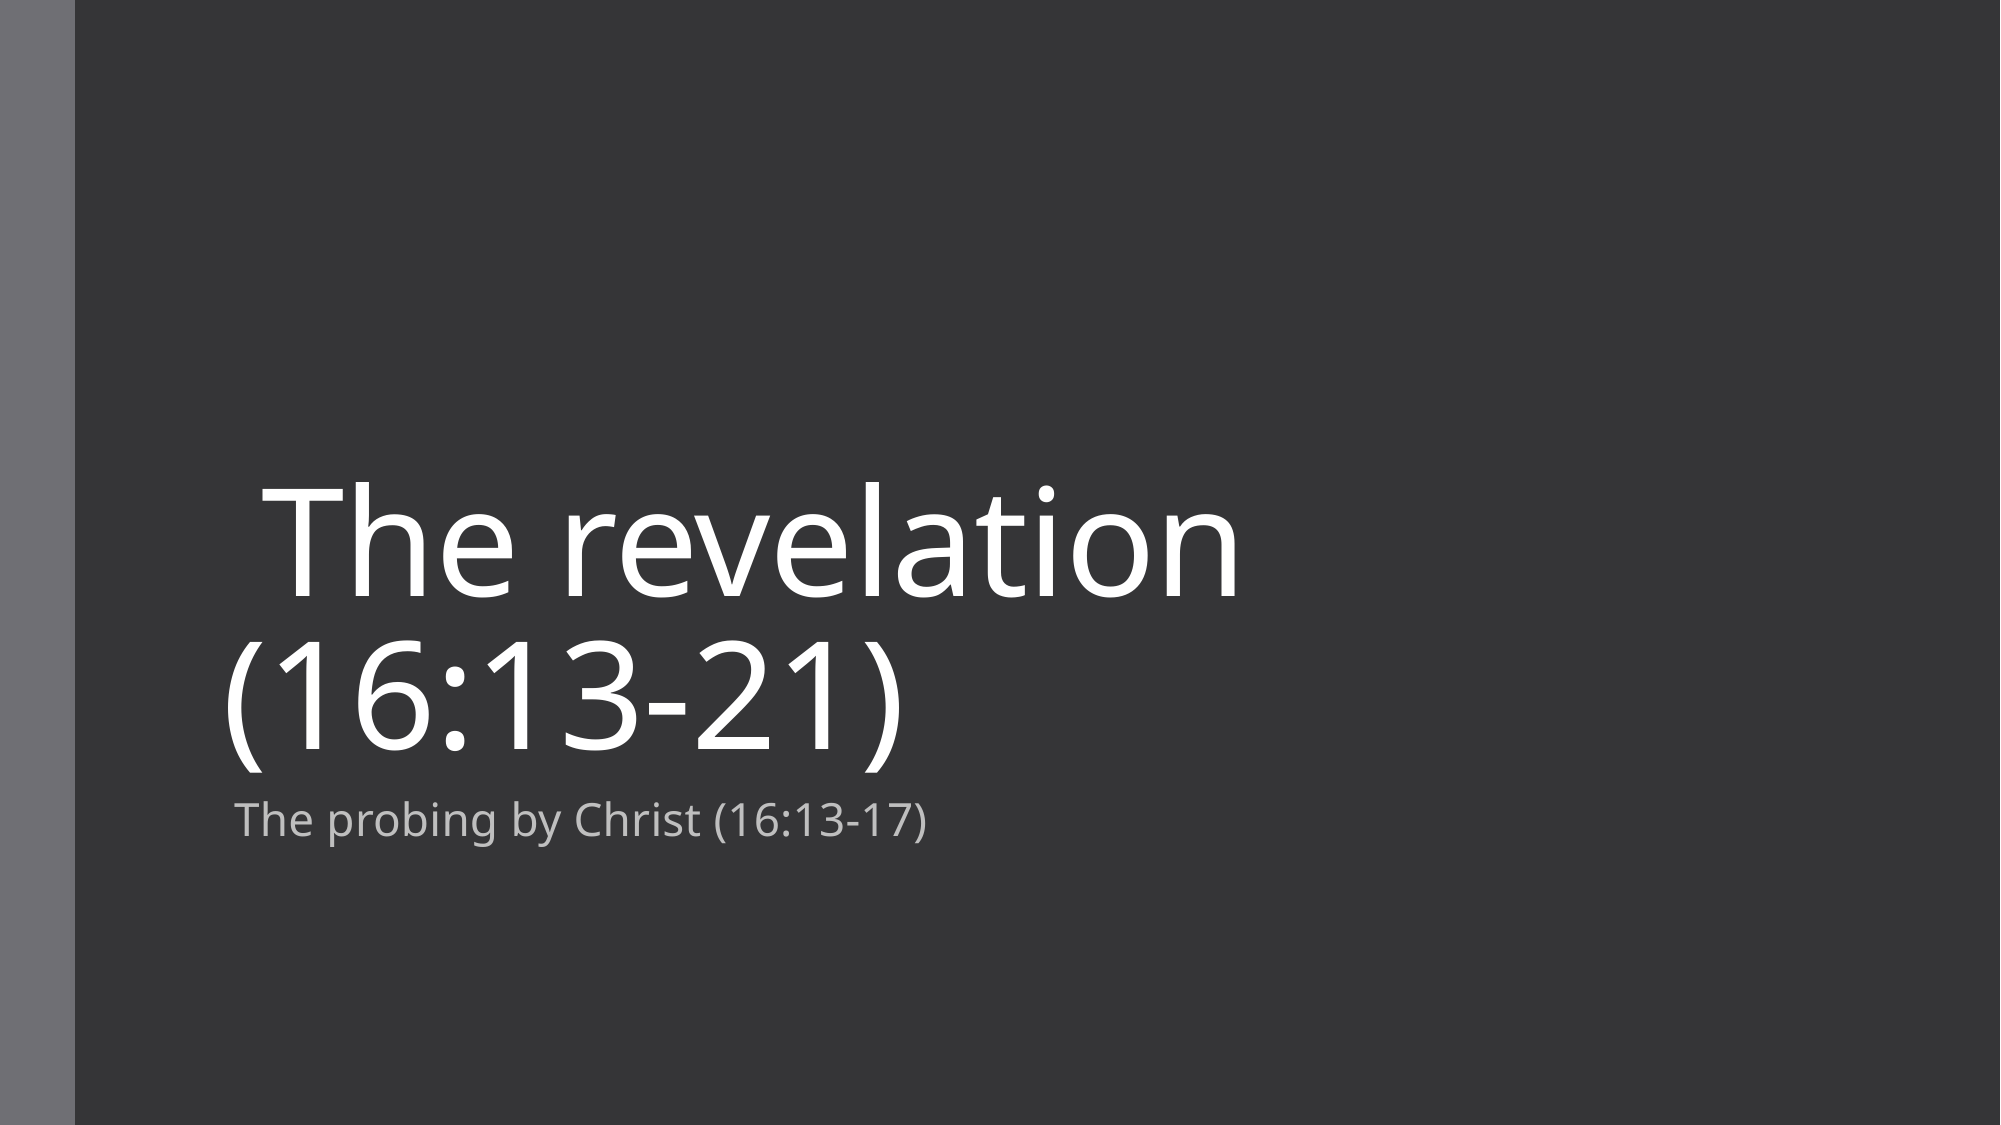

# The revelation (16:13-21)
 The probing by Christ (16:13-17)